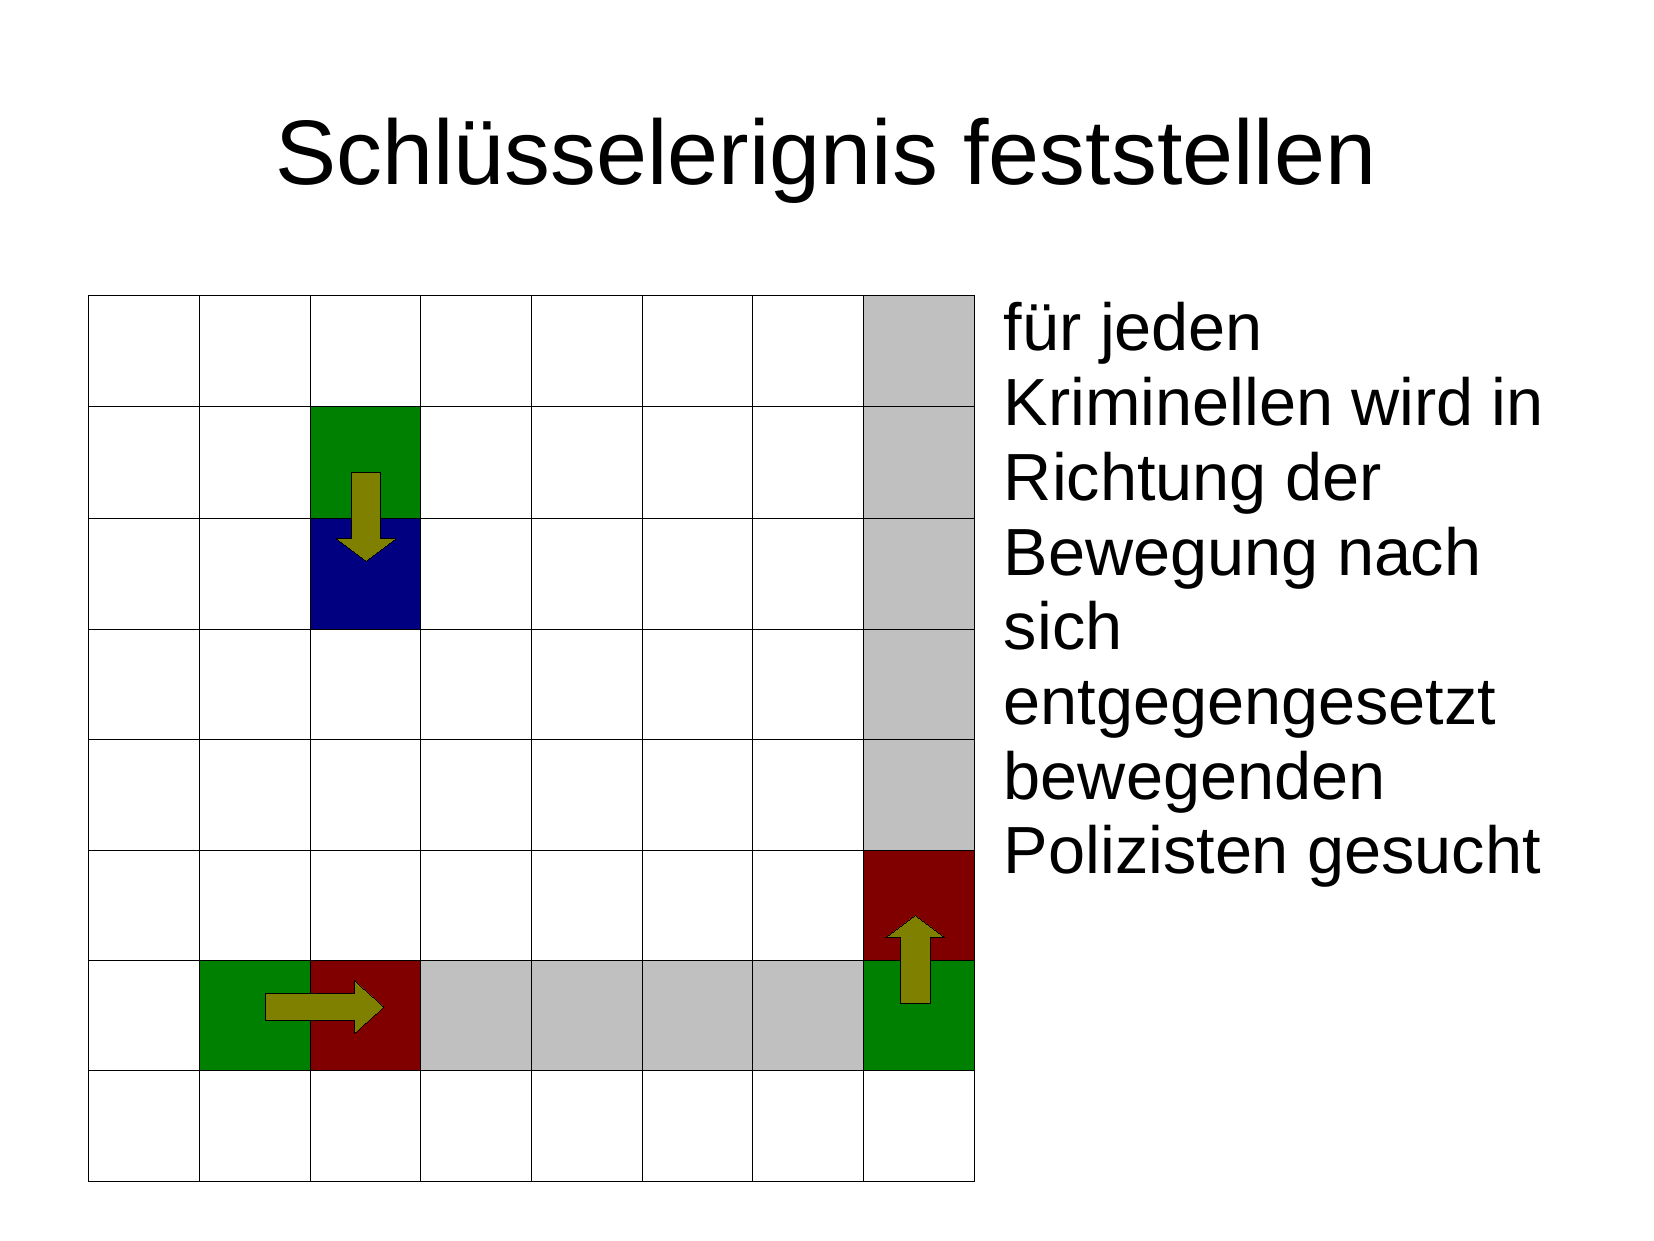

# Schlüsselerignis feststellen
für jeden Kriminellen wird in Richtung der Bewegung nach sich entgegengesetzt bewegenden Polizisten gesucht
| | | | | | | | |
| --- | --- | --- | --- | --- | --- | --- | --- |
| | | | | | | | |
| | | | | | | | |
| | | | | | | | |
| | | | | | | | |
| | | | | | | | |
| | | | | | | | |
| | | | | | | | |